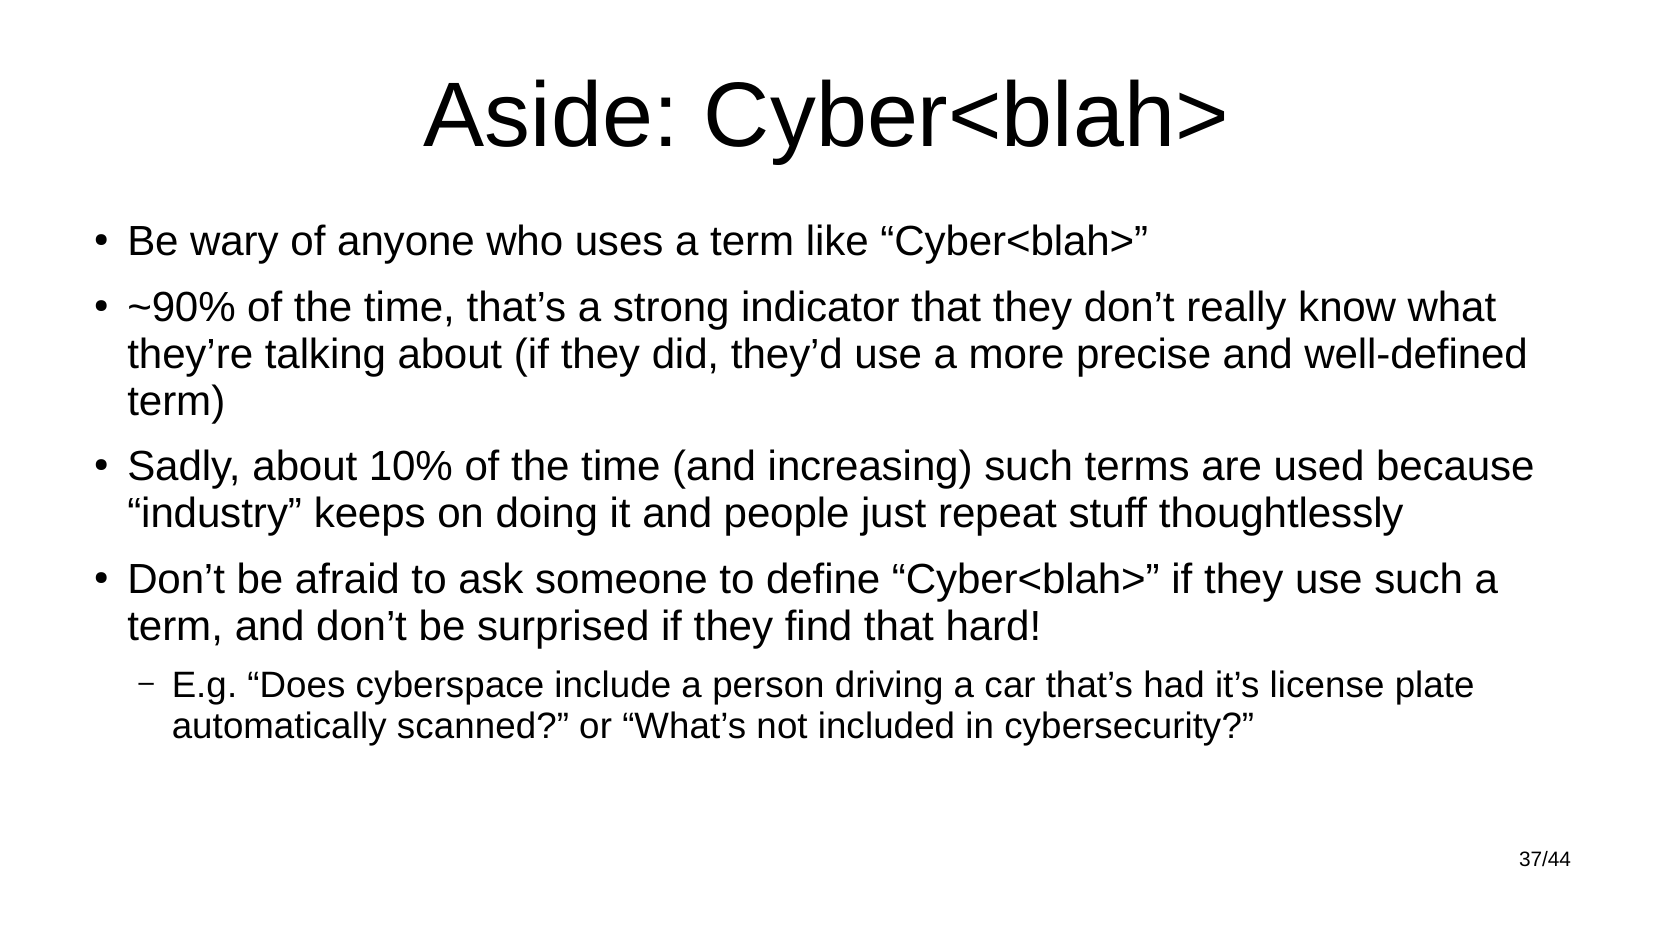

# Aside: Cyber<blah>
Be wary of anyone who uses a term like “Cyber<blah>”
~90% of the time, that’s a strong indicator that they don’t really know what they’re talking about (if they did, they’d use a more precise and well-defined term)
Sadly, about 10% of the time (and increasing) such terms are used because “industry” keeps on doing it and people just repeat stuff thoughtlessly
Don’t be afraid to ask someone to define “Cyber<blah>” if they use such a term, and don’t be surprised if they find that hard!
E.g. “Does cyberspace include a person driving a car that’s had it’s license plate automatically scanned?” or “What’s not included in cybersecurity?”
37